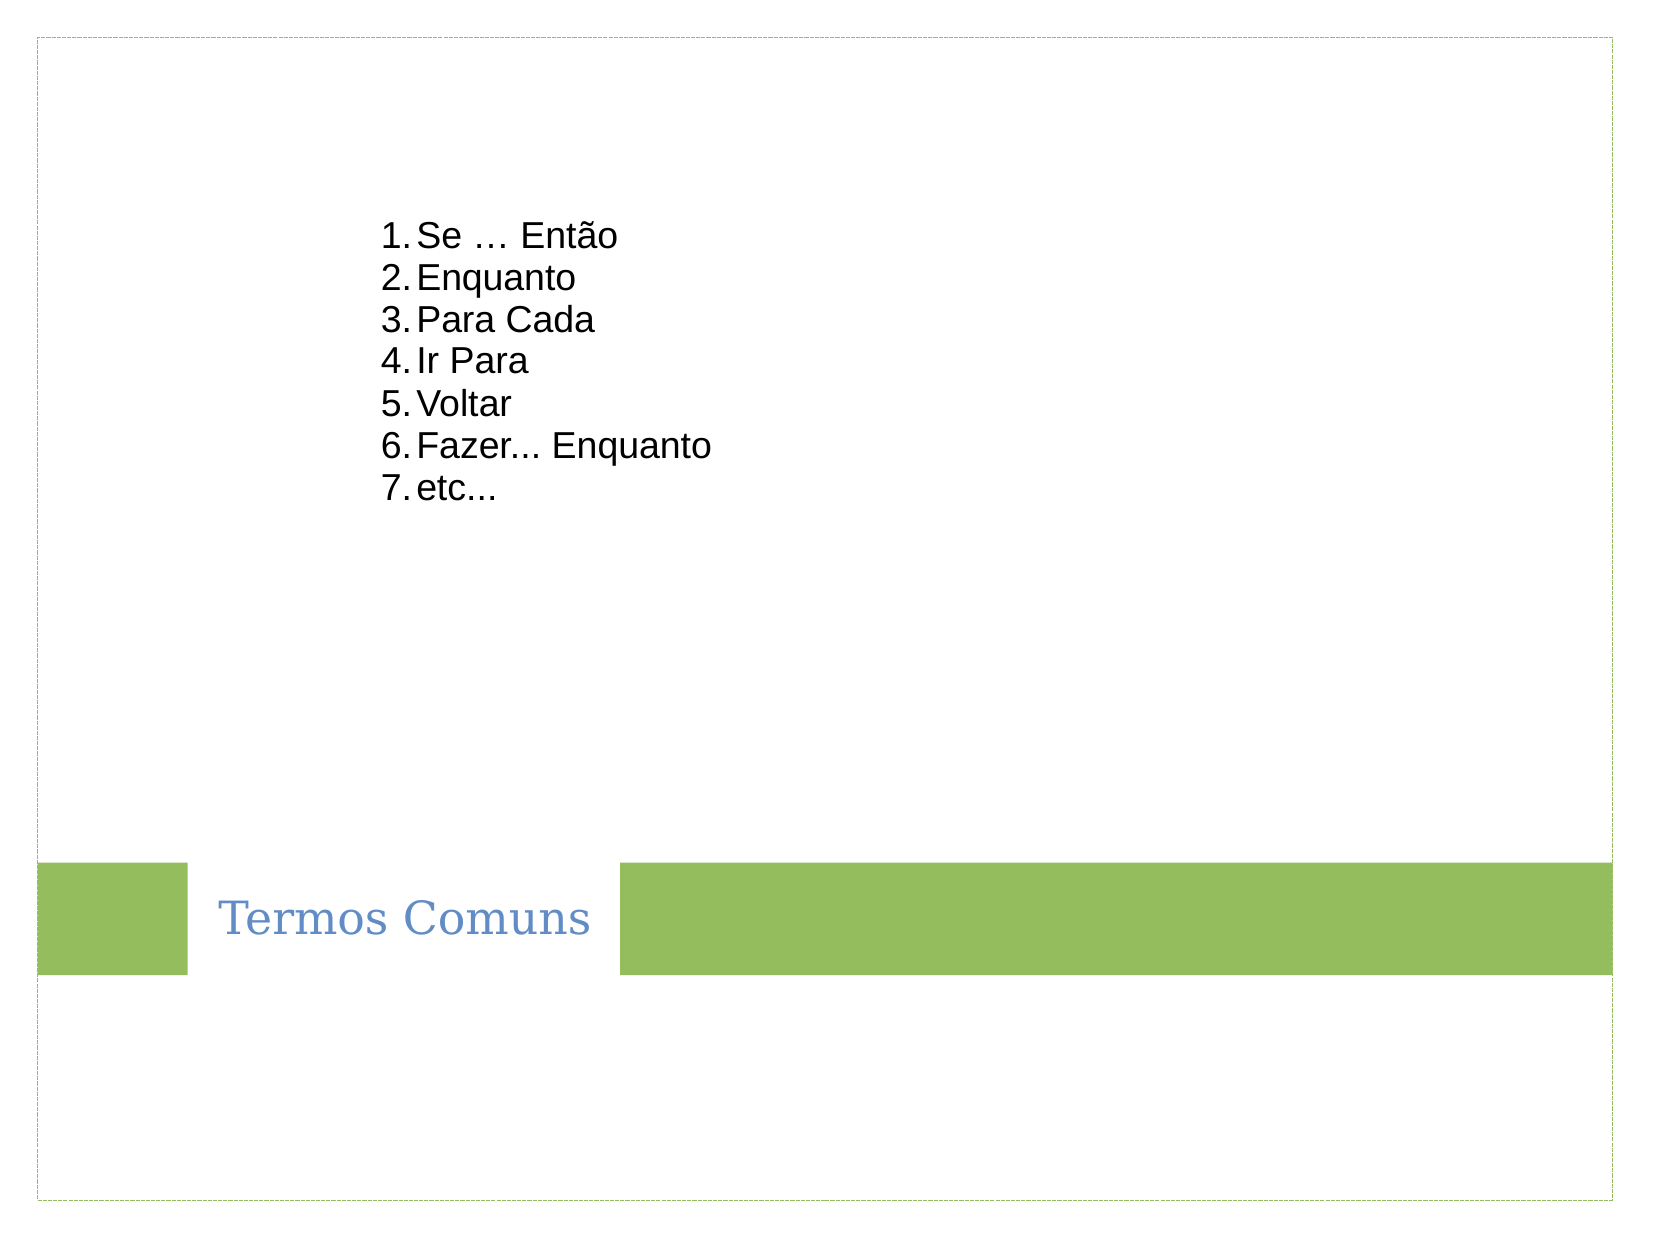

Se … Então
Enquanto
Para Cada
Ir Para
Voltar
Fazer... Enquanto
etc...
Termos Comuns